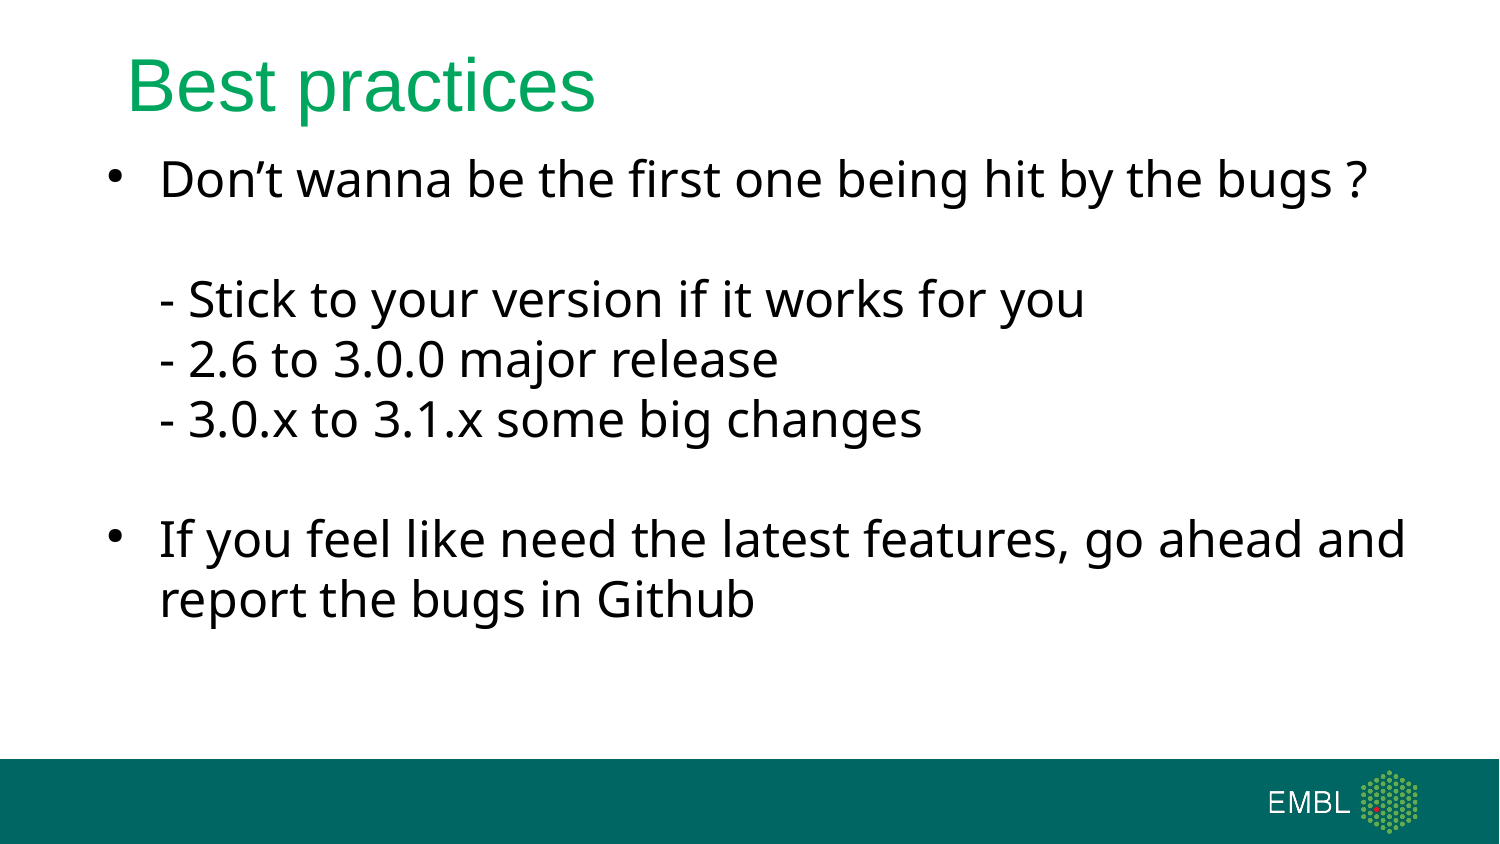

Best practices
Don’t wanna be the first one being hit by the bugs ?
- Stick to your version if it works for you
- 2.6 to 3.0.0 major release
- 3.0.x to 3.1.x some big changes
If you feel like need the latest features, go ahead and report the bugs in Github